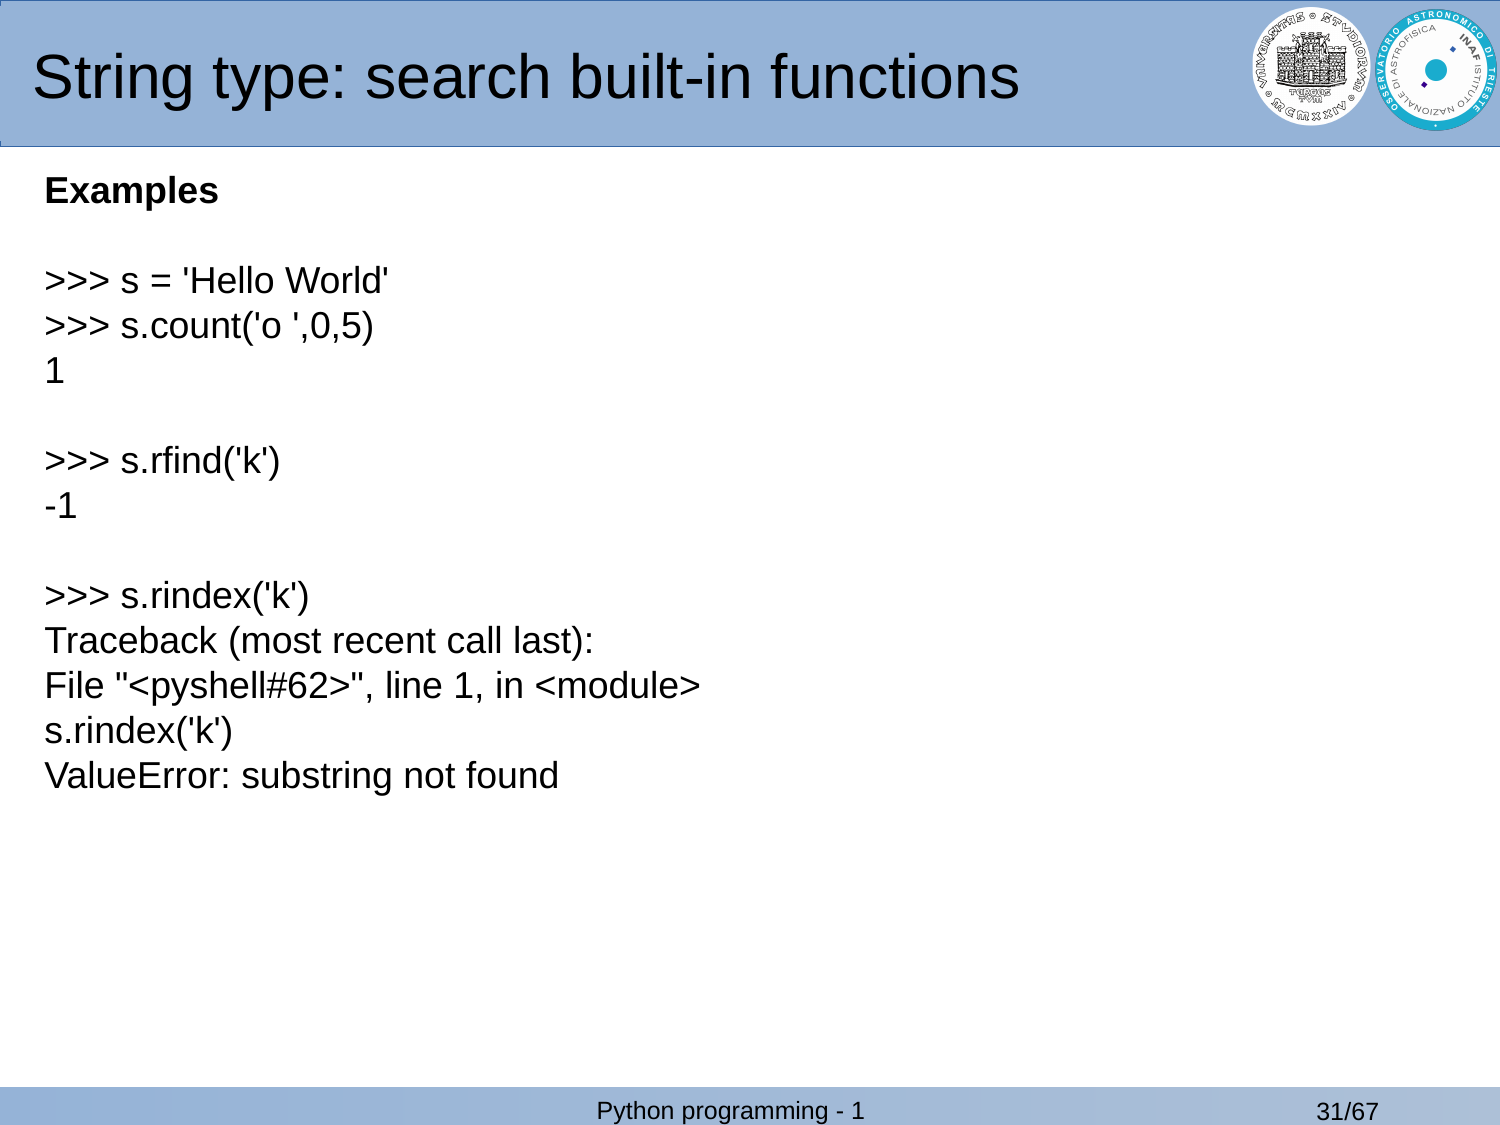

String type: search built-in functions
# Examples
>>> s = 'Hello World'
>>> s.count('o ',0,5)
1
>>> s.rfind('k')
-1
>>> s.rindex('k')
Traceback (most recent call last):
File "<pyshell#62>", line 1, in <module>
s.rindex('k')
ValueError: substring not found